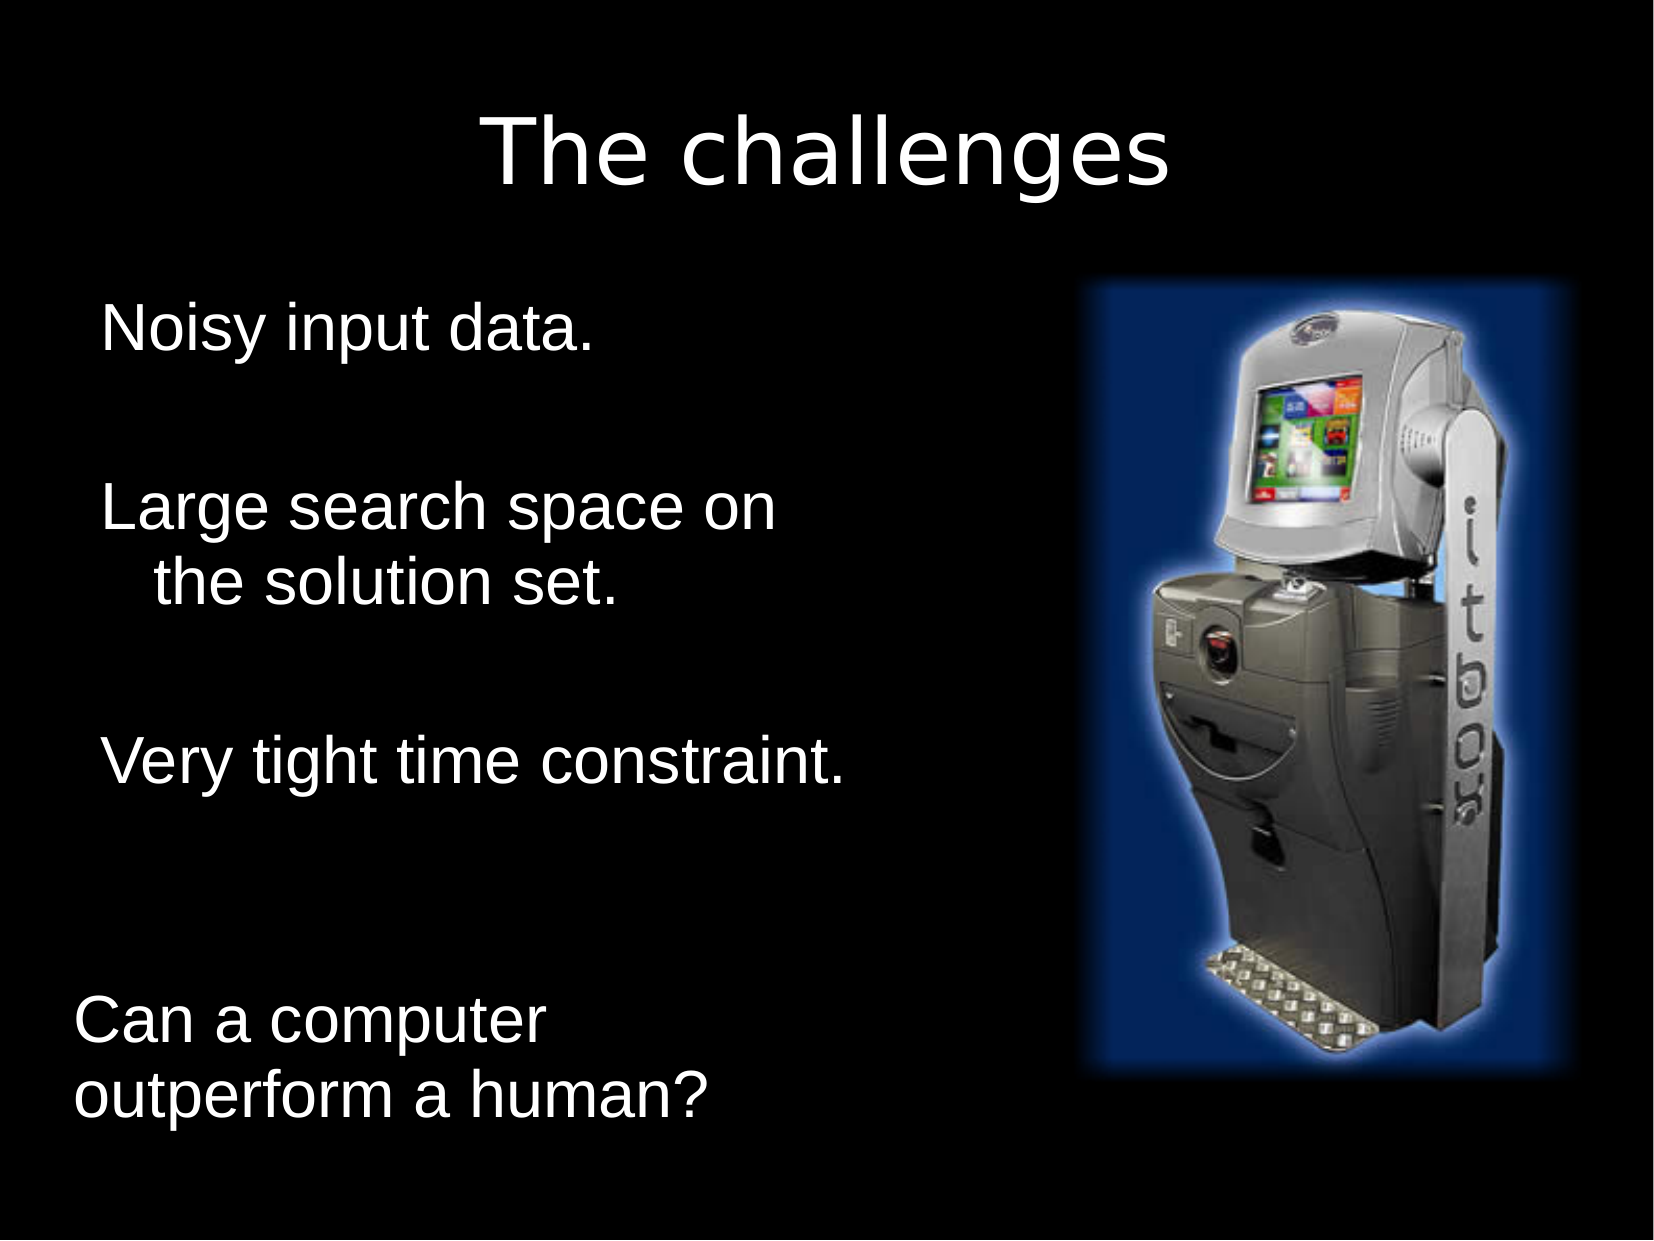

# The challenges
Noisy input data.
Large search space on the solution set.
Very tight time constraint.
Can a computer outperform a human?